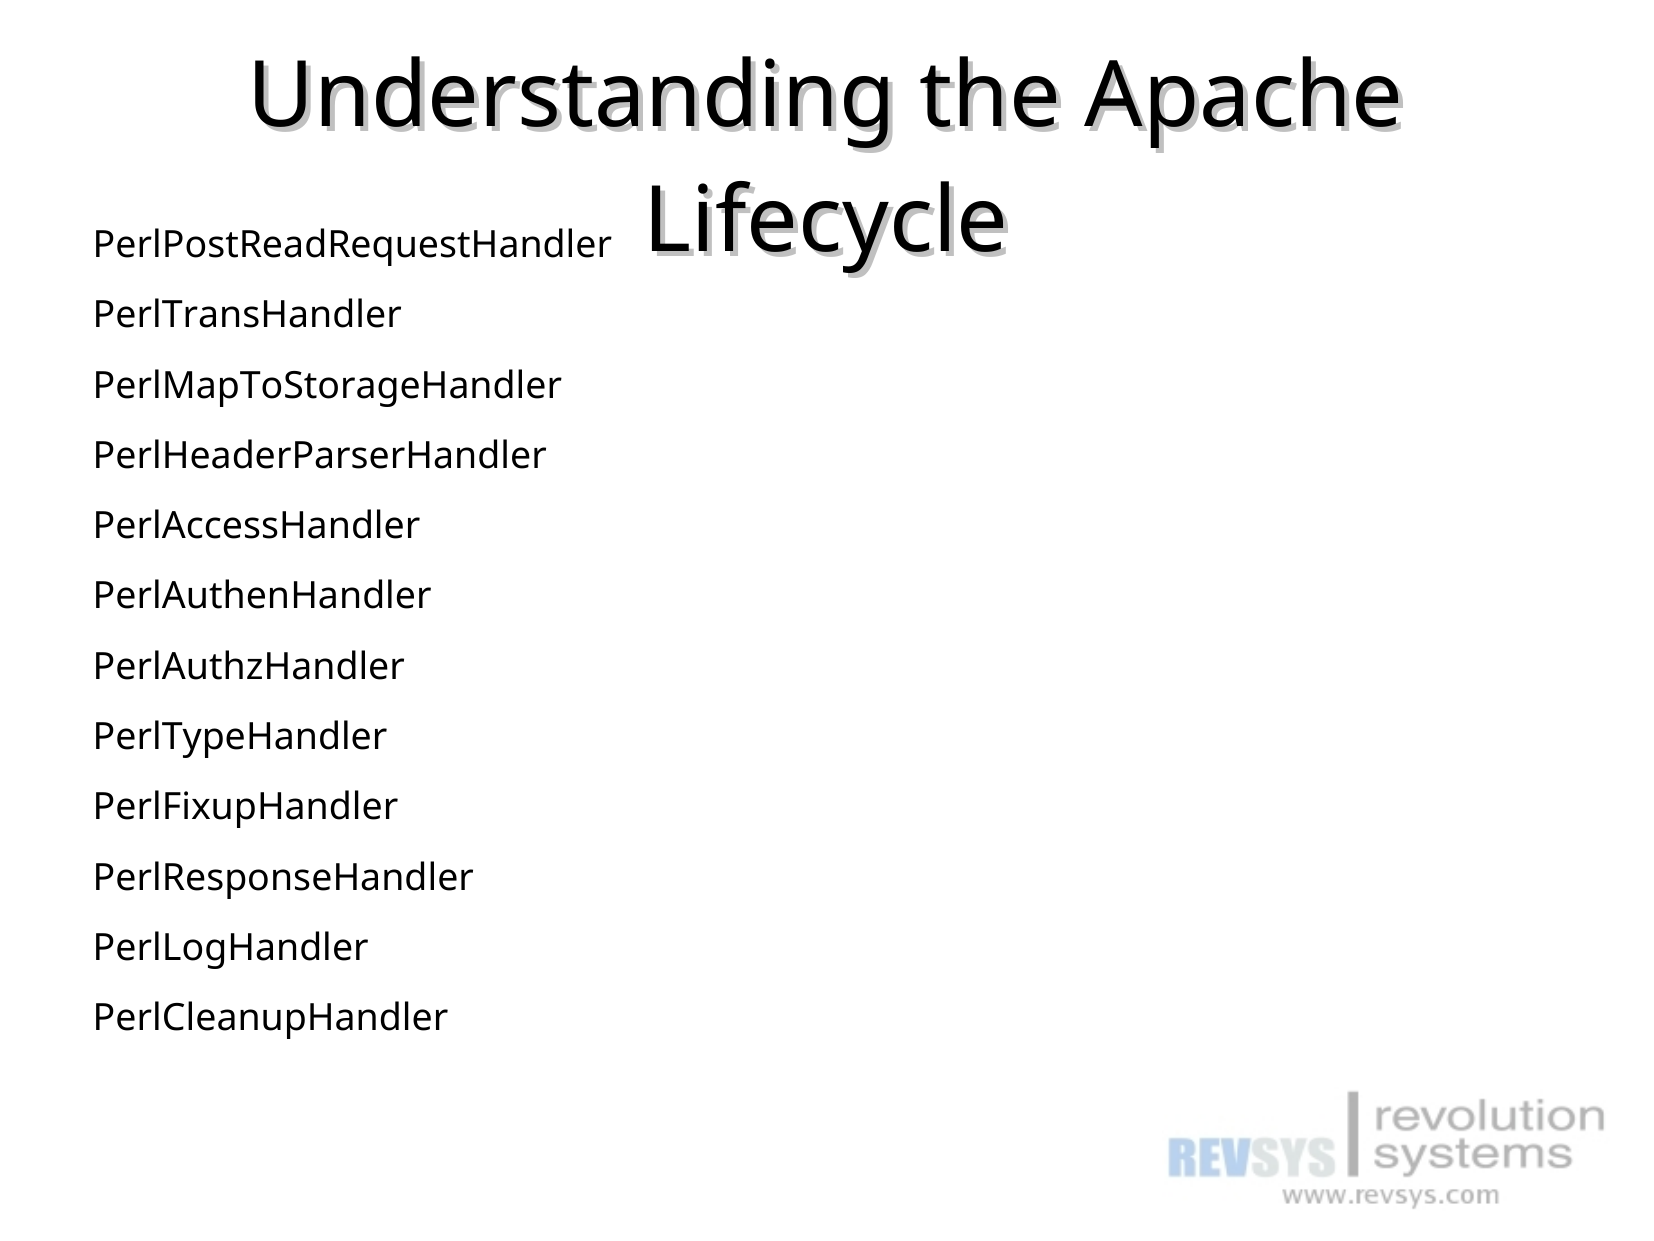

# Understanding the Apache Lifecycle
PerlPostReadRequestHandler
PerlTransHandler
PerlMapToStorageHandler
PerlHeaderParserHandler
PerlAccessHandler
PerlAuthenHandler
PerlAuthzHandler
PerlTypeHandler
PerlFixupHandler
PerlResponseHandler
PerlLogHandler
PerlCleanupHandler